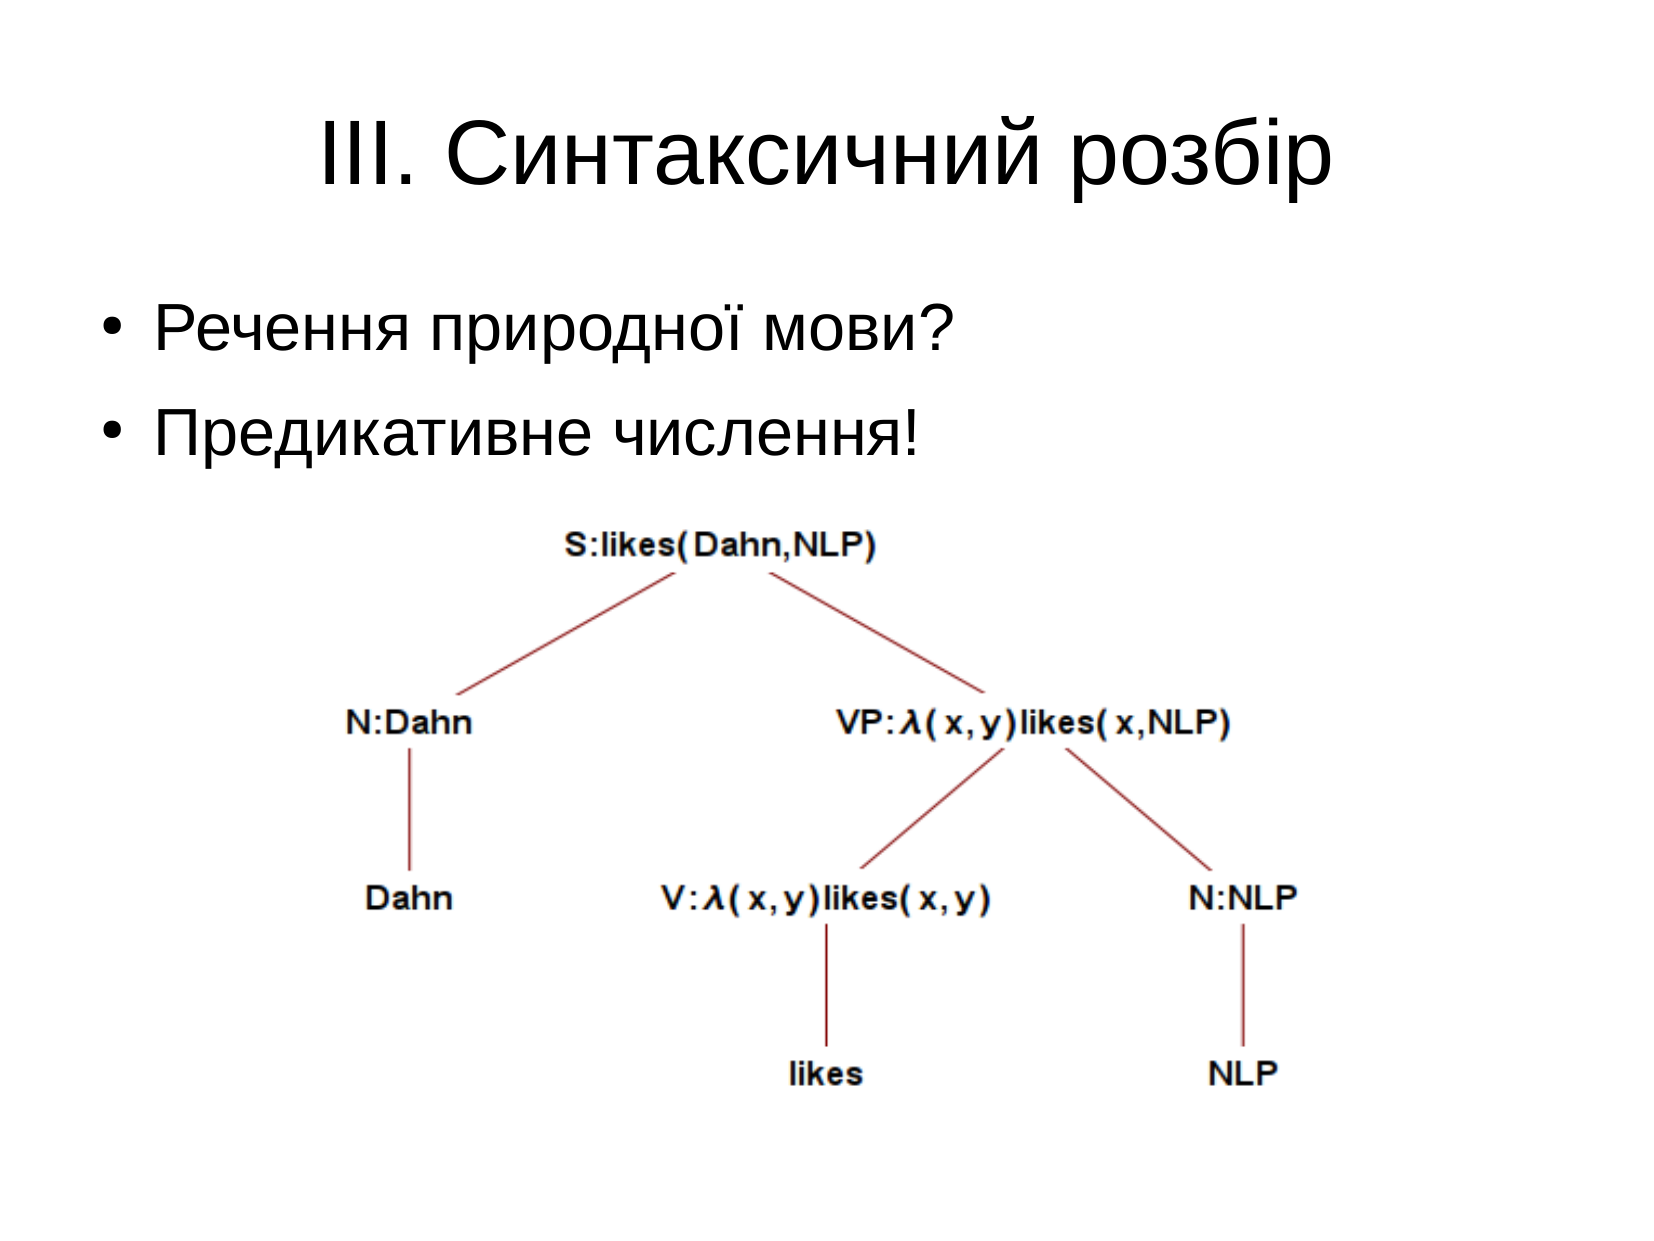

# III. Синтаксичний розбір
Речення природної мови?
Предикативне числення!